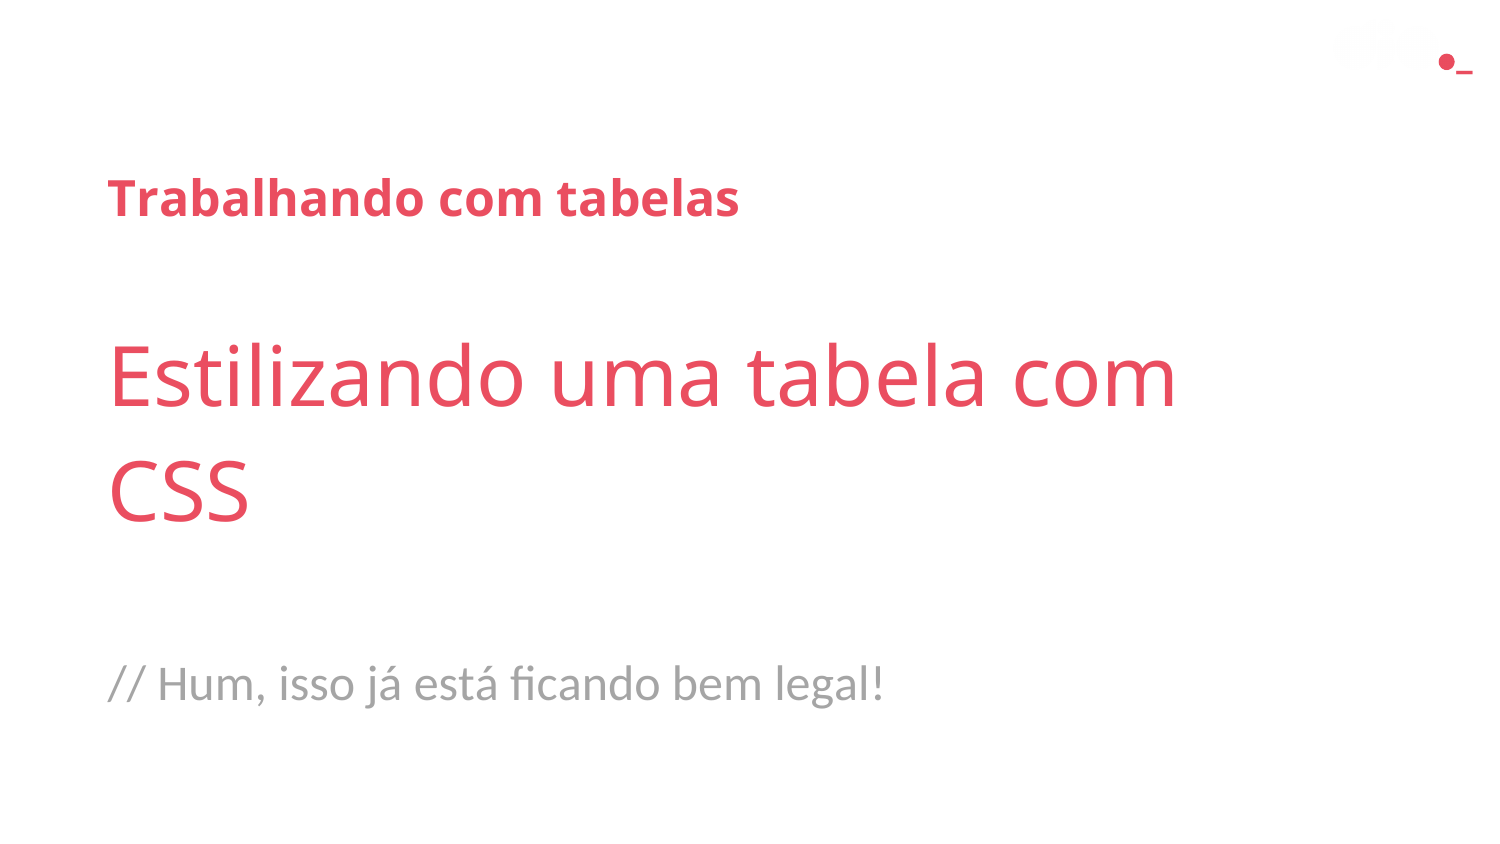

Trabalhando com tabelas
Estilizando uma tabela com CSS
// Hum, isso já está ficando bem legal!